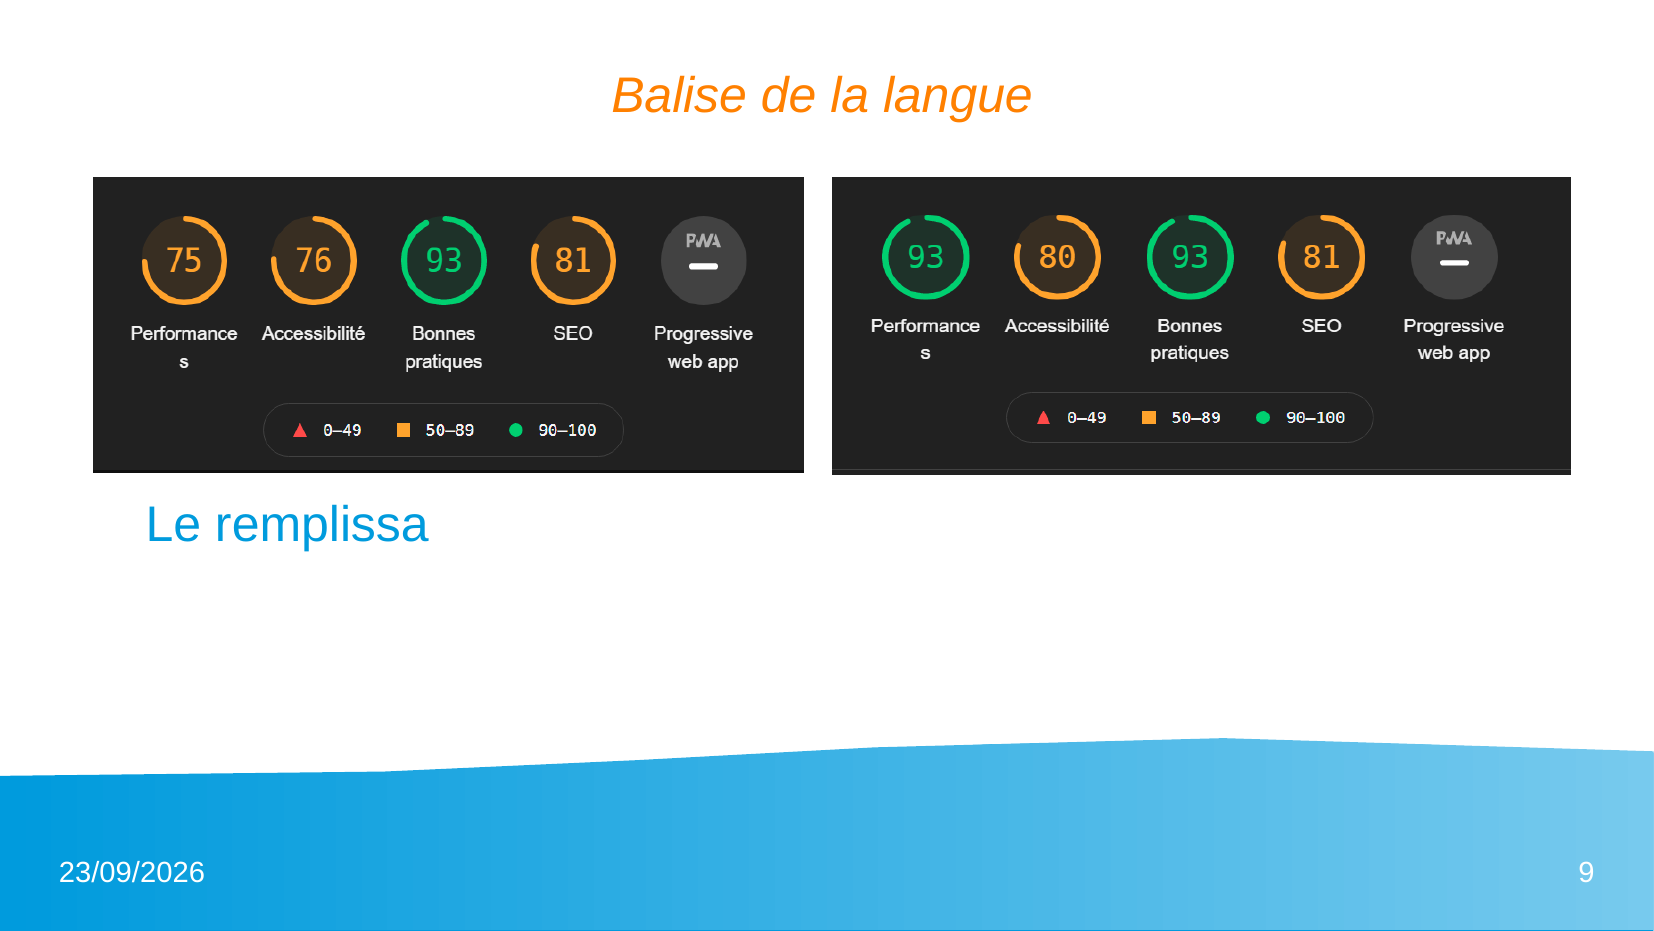

# Balise de la langue
Le remplissa